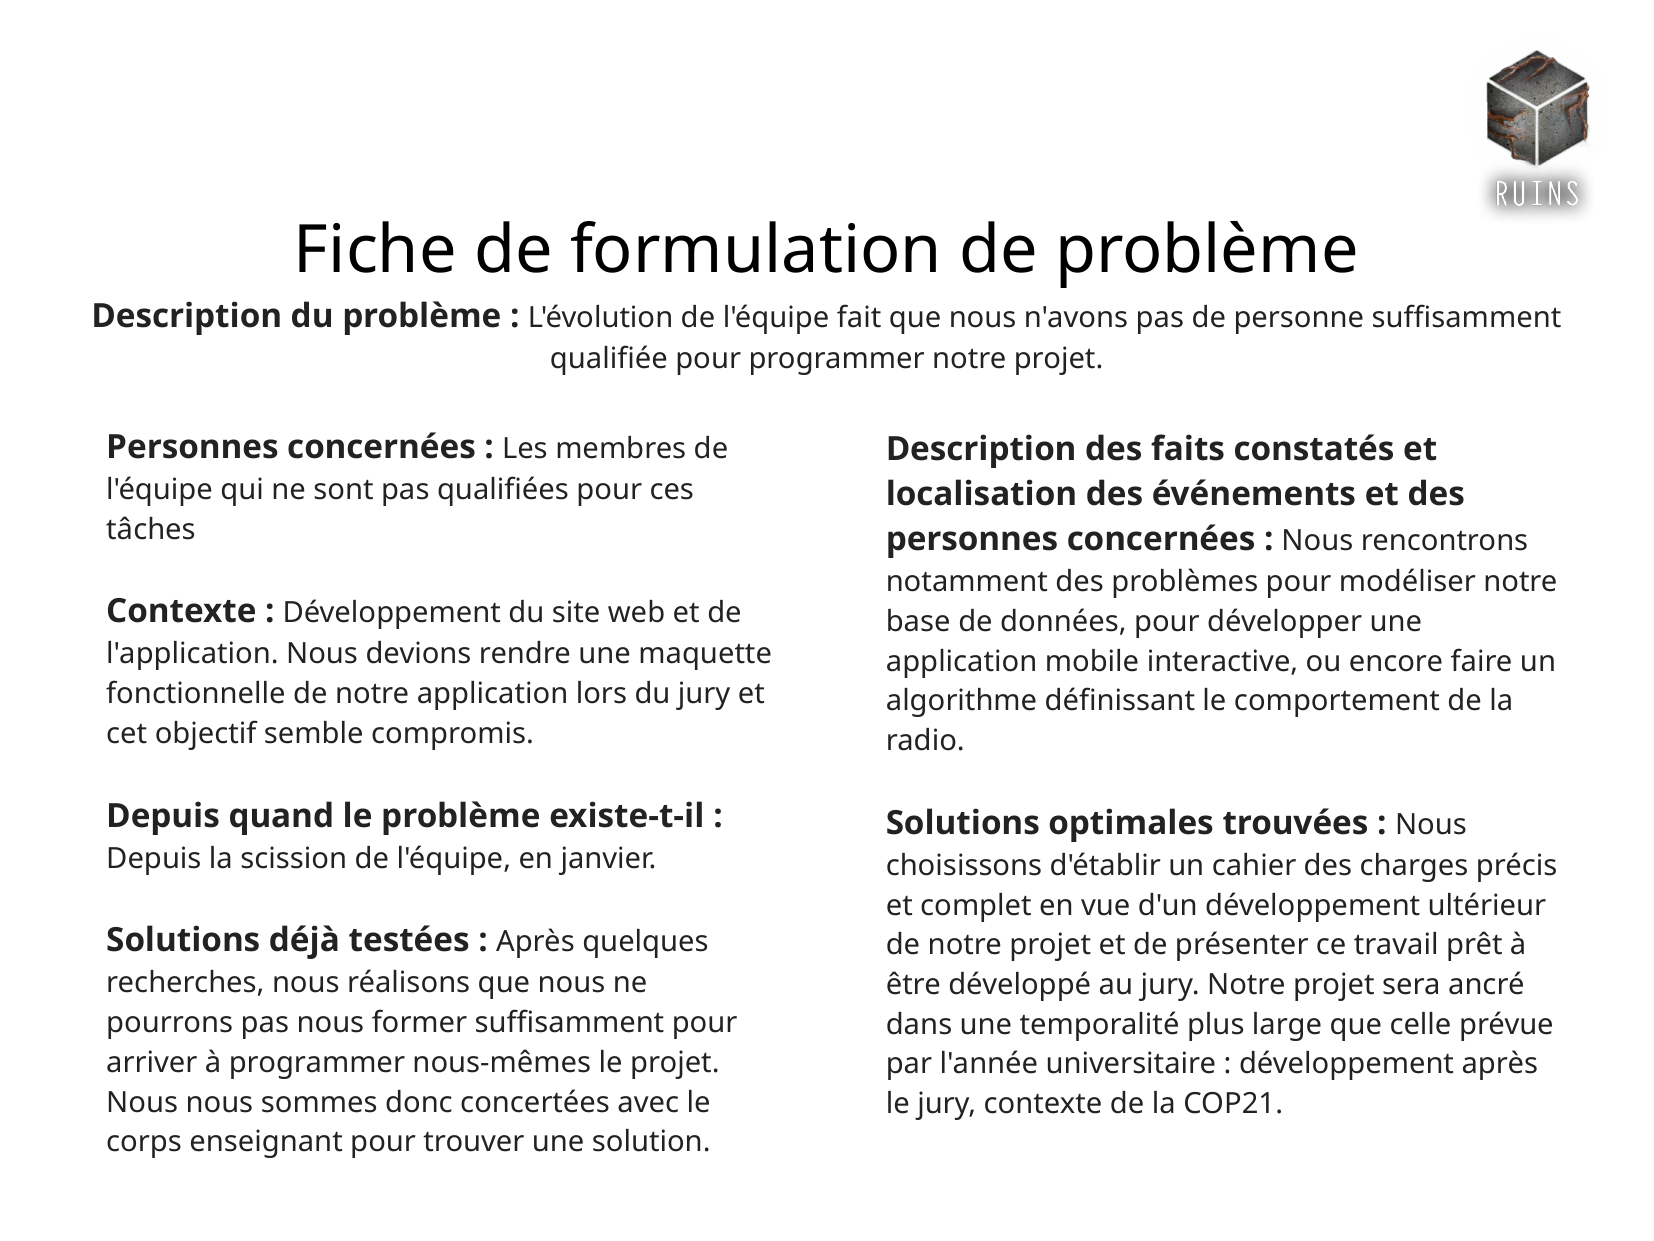

# Fiche de formulation de problème Description du problème : L'évolution de l'équipe fait que nous n'avons pas de personne suffisamment qualifiée pour programmer notre projet.
Personnes concernées : Les membres de l'équipe qui ne sont pas qualifiées pour ces tâches
Contexte : Développement du site web et de l'application. Nous devions rendre une maquette fonctionnelle de notre application lors du jury et cet objectif semble compromis.
Depuis quand le problème existe-t-il : Depuis la scission de l'équipe, en janvier.
Solutions déjà testées : Après quelques recherches, nous réalisons que nous ne pourrons pas nous former suffisamment pour arriver à programmer nous-mêmes le projet. Nous nous sommes donc concertées avec le corps enseignant pour trouver une solution.
Description des faits constatés et localisation des événements et des personnes concernées : Nous rencontrons notamment des problèmes pour modéliser notre base de données, pour développer une application mobile interactive, ou encore faire un algorithme définissant le comportement de la radio.
Solutions optimales trouvées : Nous choisissons d'établir un cahier des charges précis et complet en vue d'un développement ultérieur de notre projet et de présenter ce travail prêt à être développé au jury. Notre projet sera ancré dans une temporalité plus large que celle prévue par l'année universitaire : développement après le jury, contexte de la COP21.